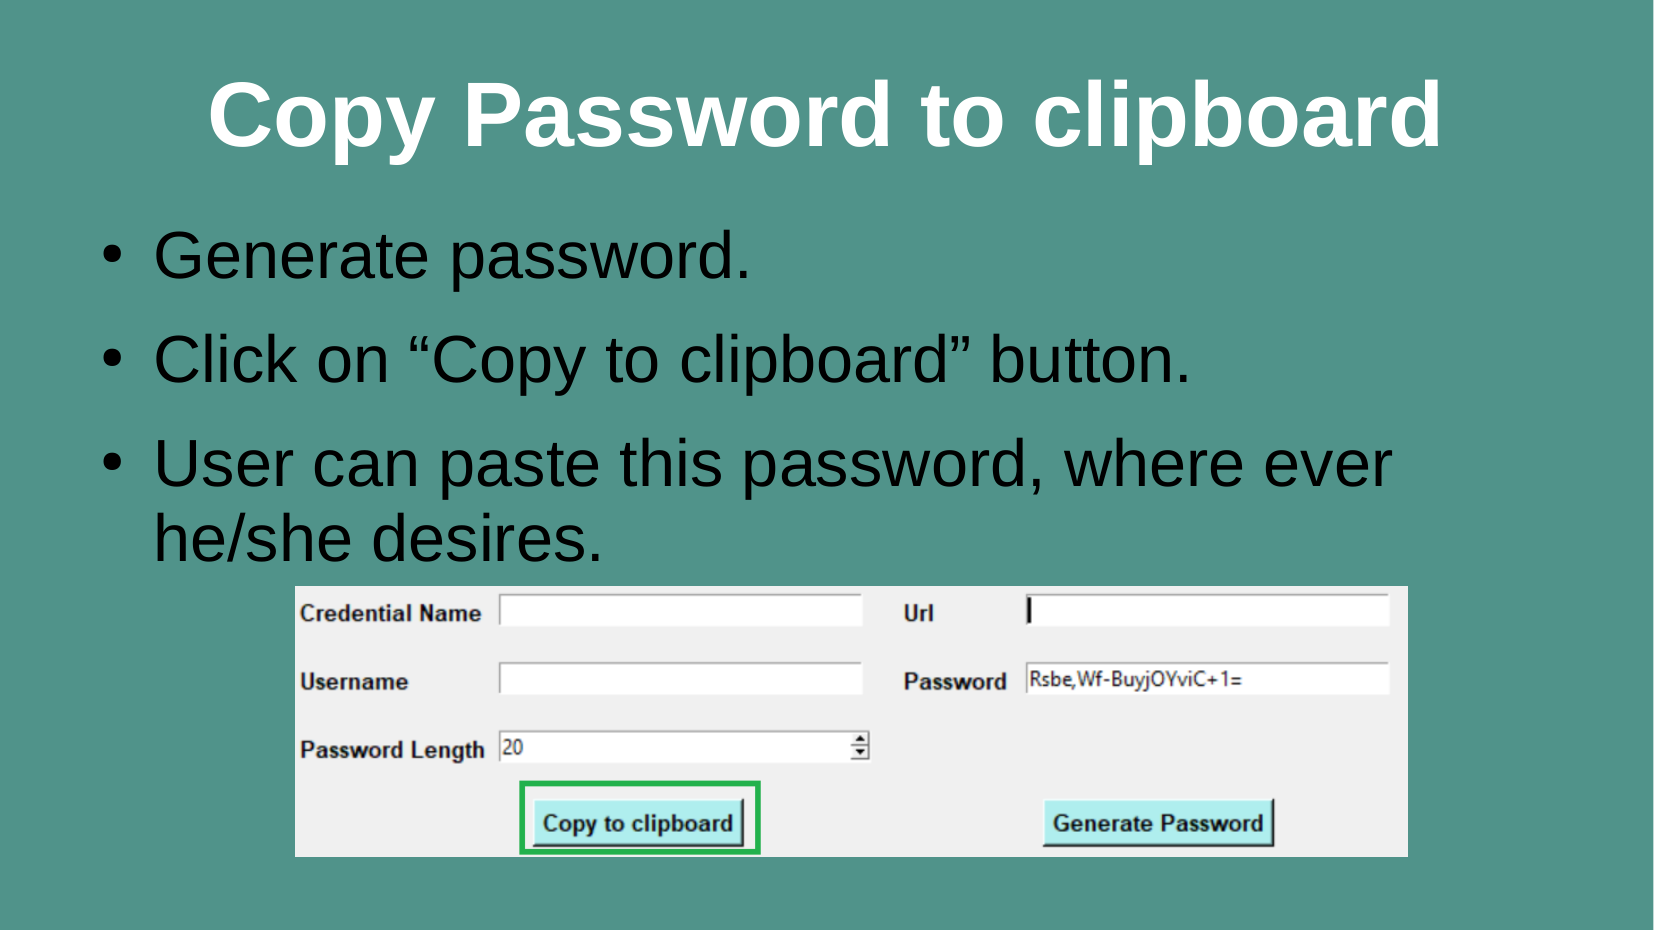

# Copy Password to clipboard
Generate password.
Click on “Copy to clipboard” button.
User can paste this password, where ever he/she desires.